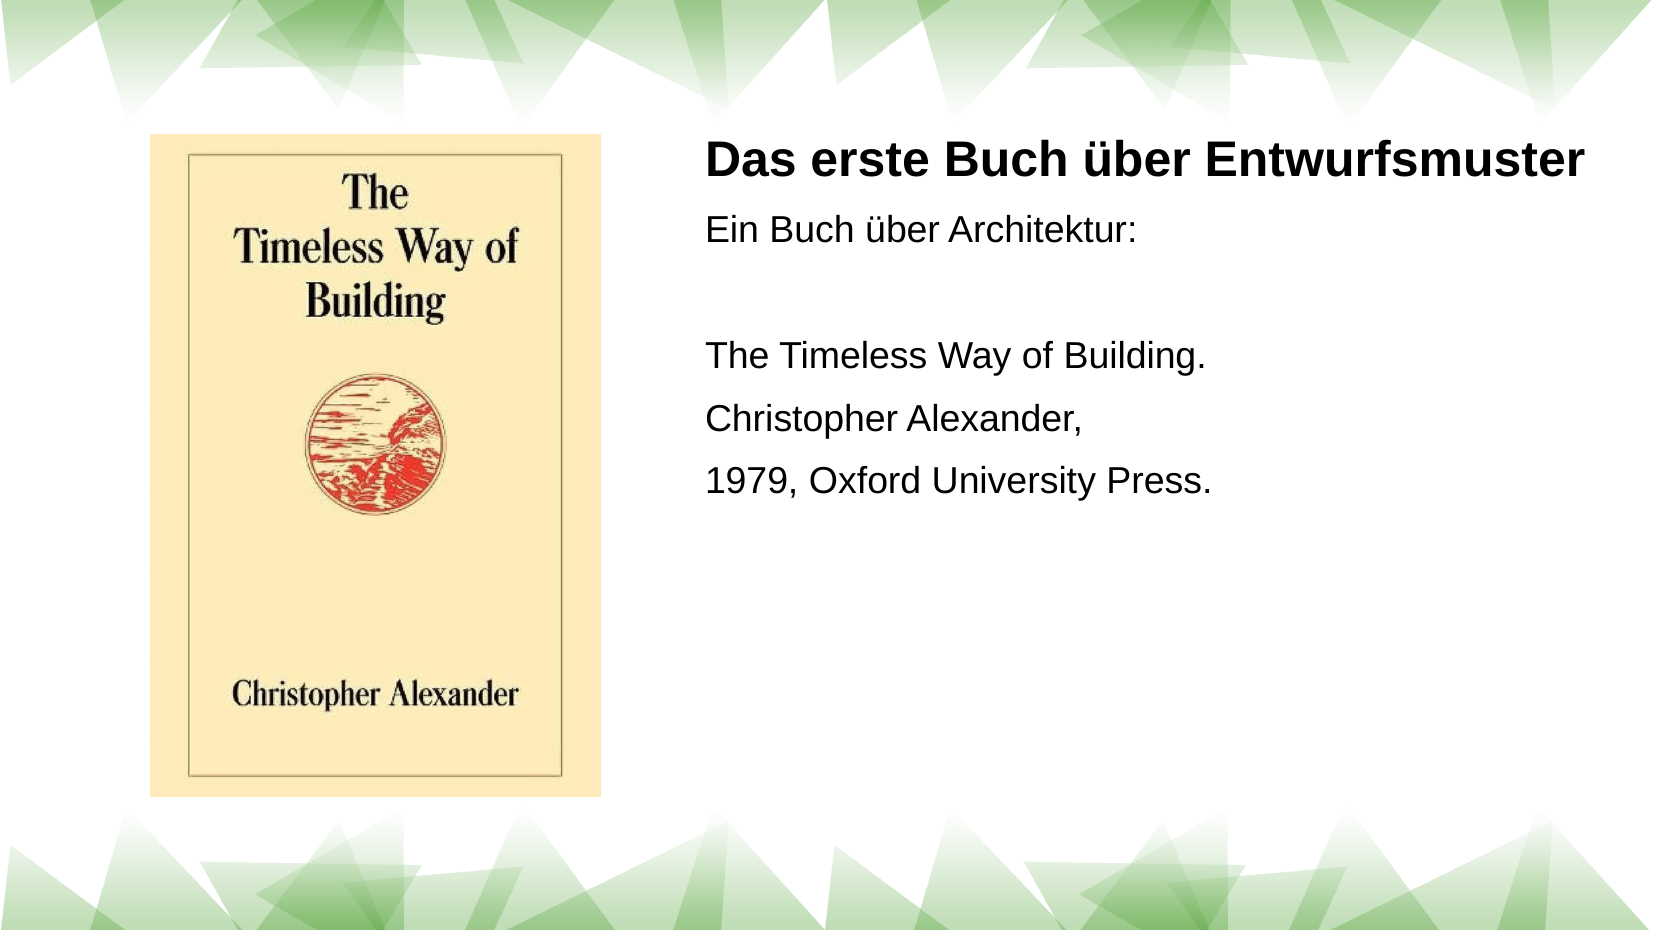

# Das erste Buch über Entwurfsmuster Ein Buch über Architektur: The Timeless Way of Building. Christopher Alexander, 1979, Oxford University Press.